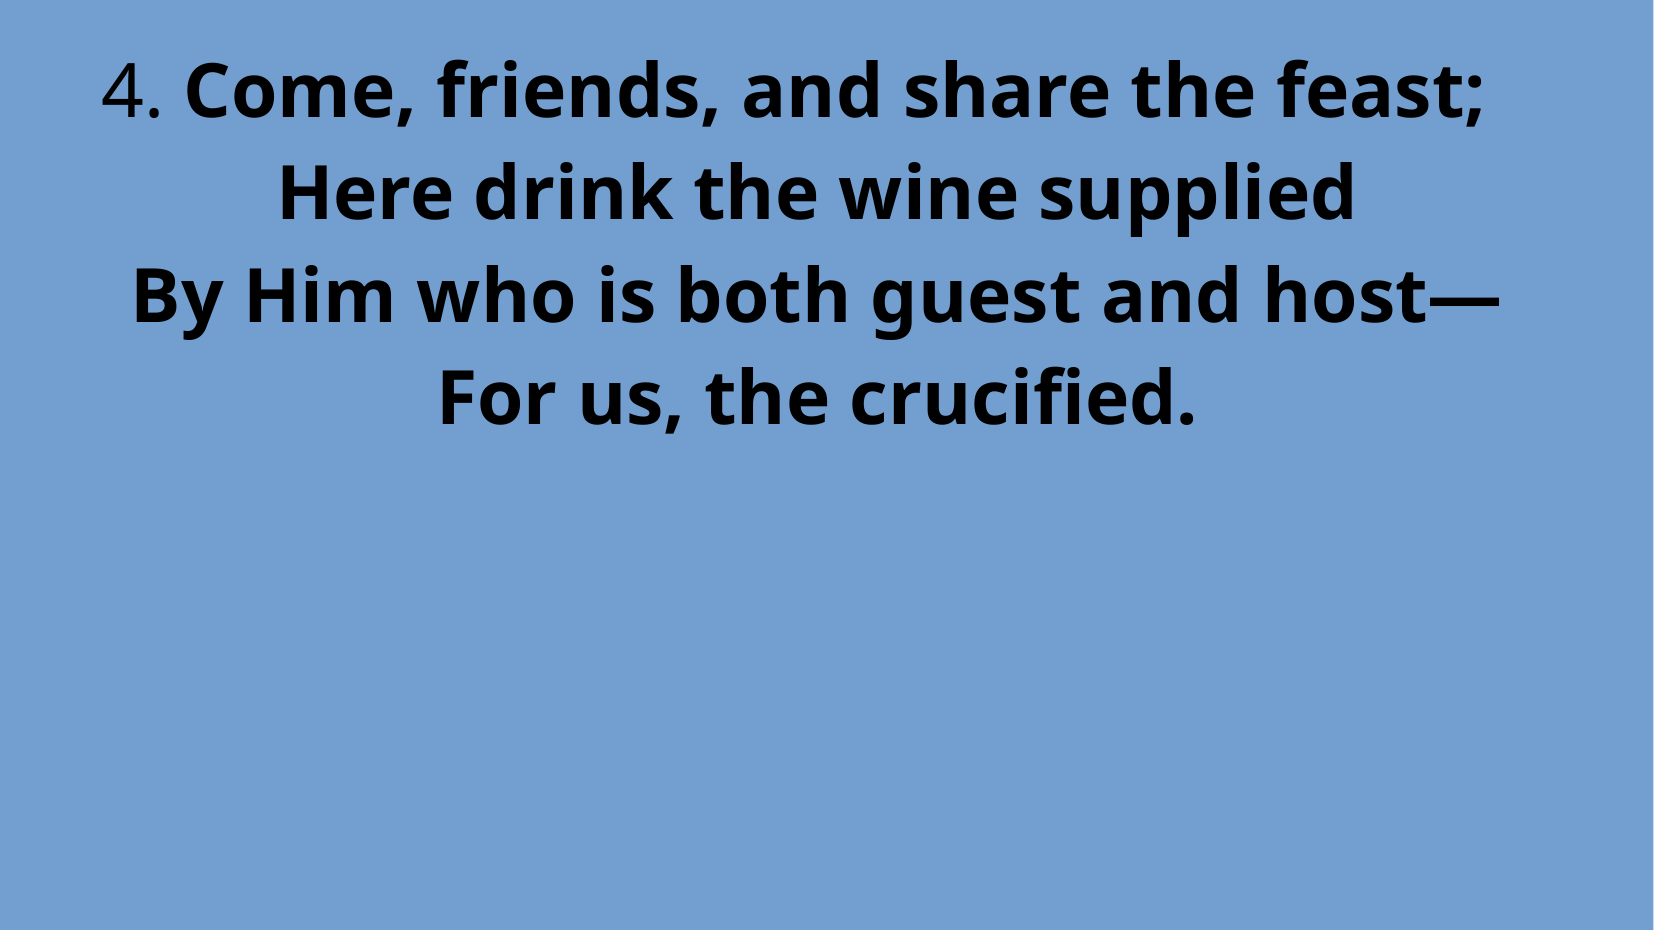

4. Come, friends, and share the feast;
Here drink the wine supplied
By Him who is both guest and host—
For us, the crucified.